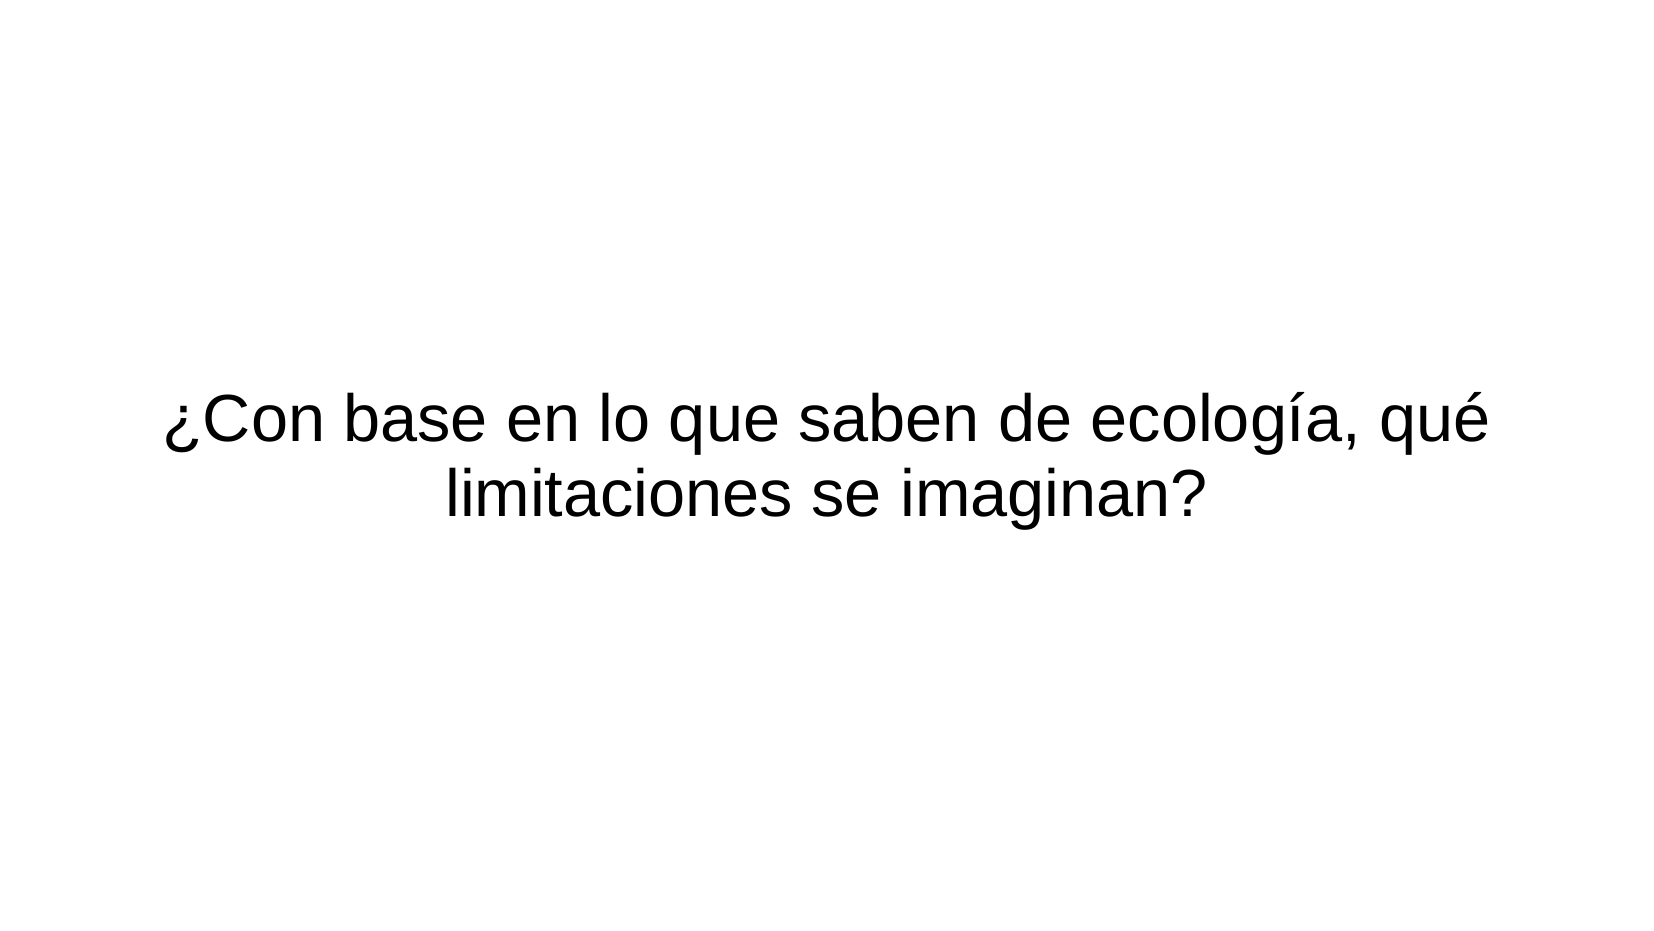

# ¿Con base en lo que saben de ecología, qué limitaciones se imaginan?